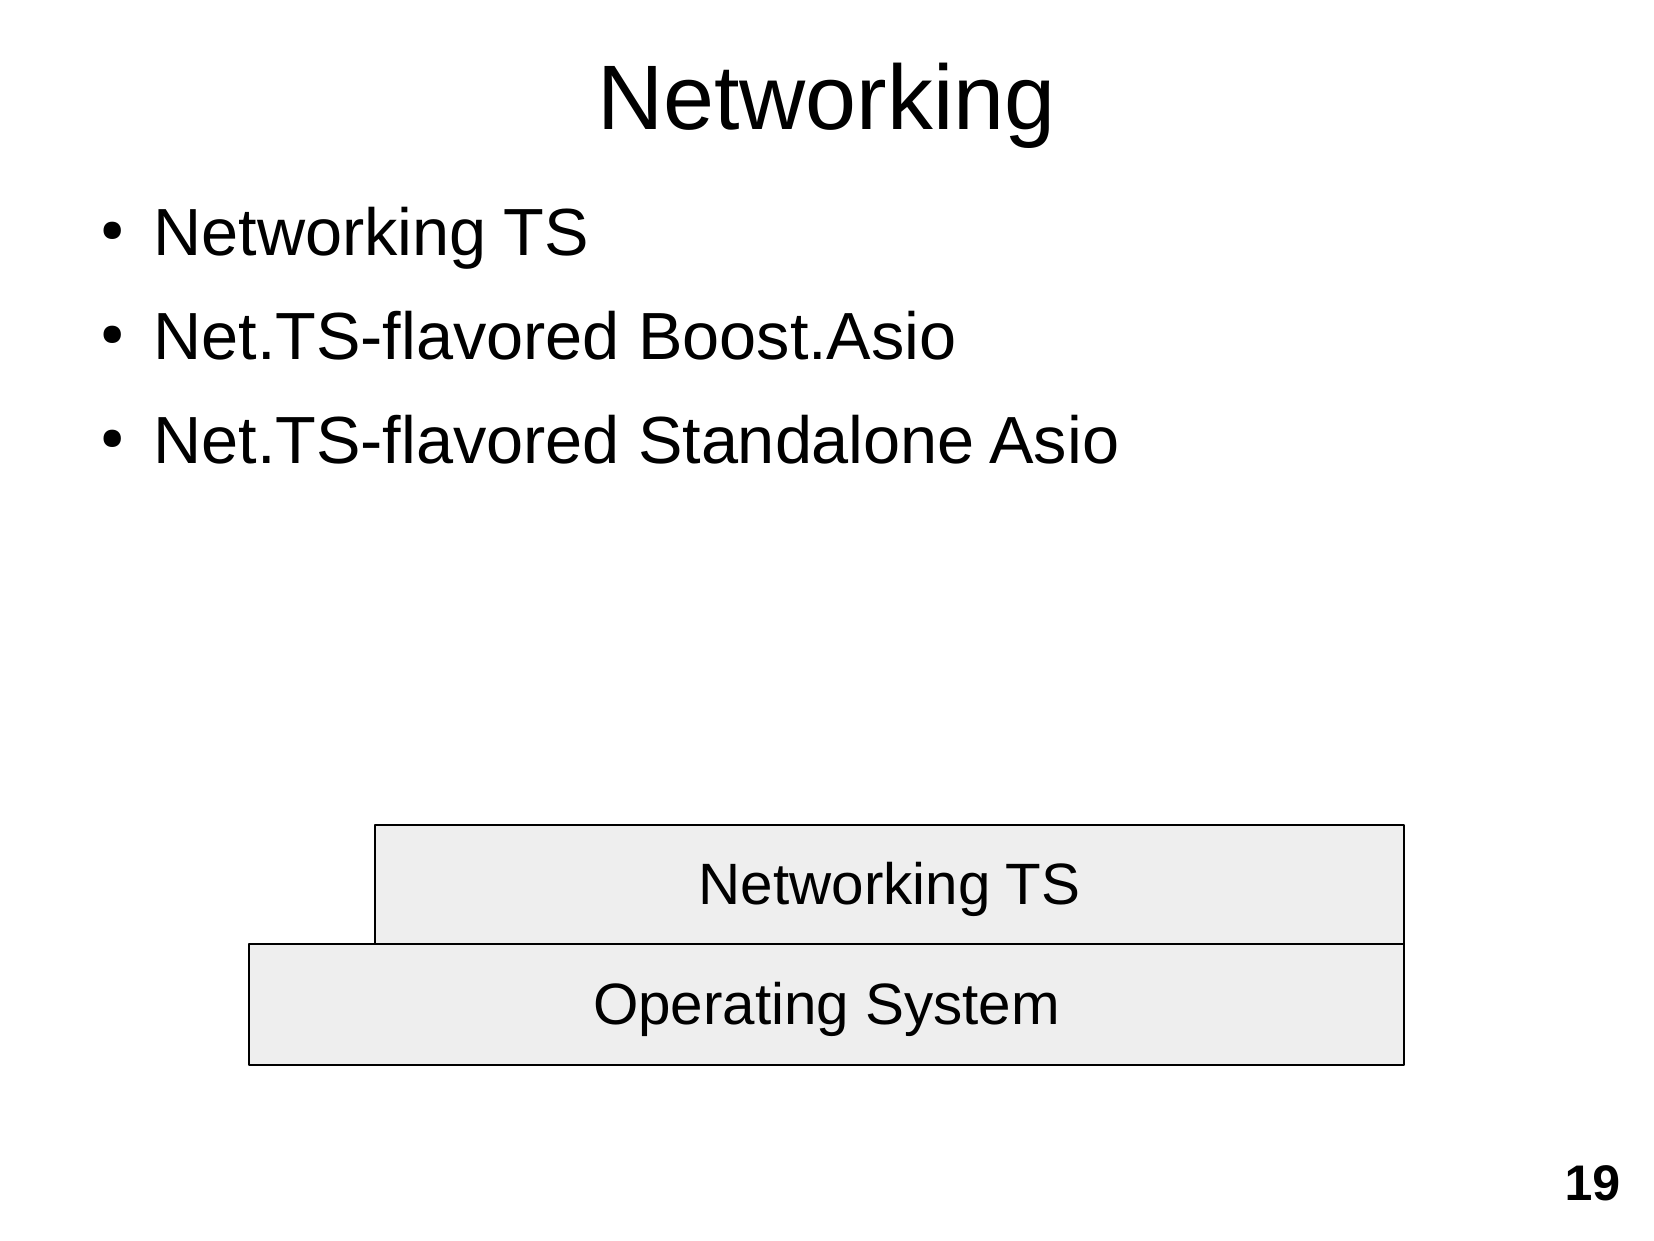

# Networking
Networking TS
Net.TS-flavored Boost.Asio
Net.TS-flavored Standalone Asio
Networking TS
Operating System
19